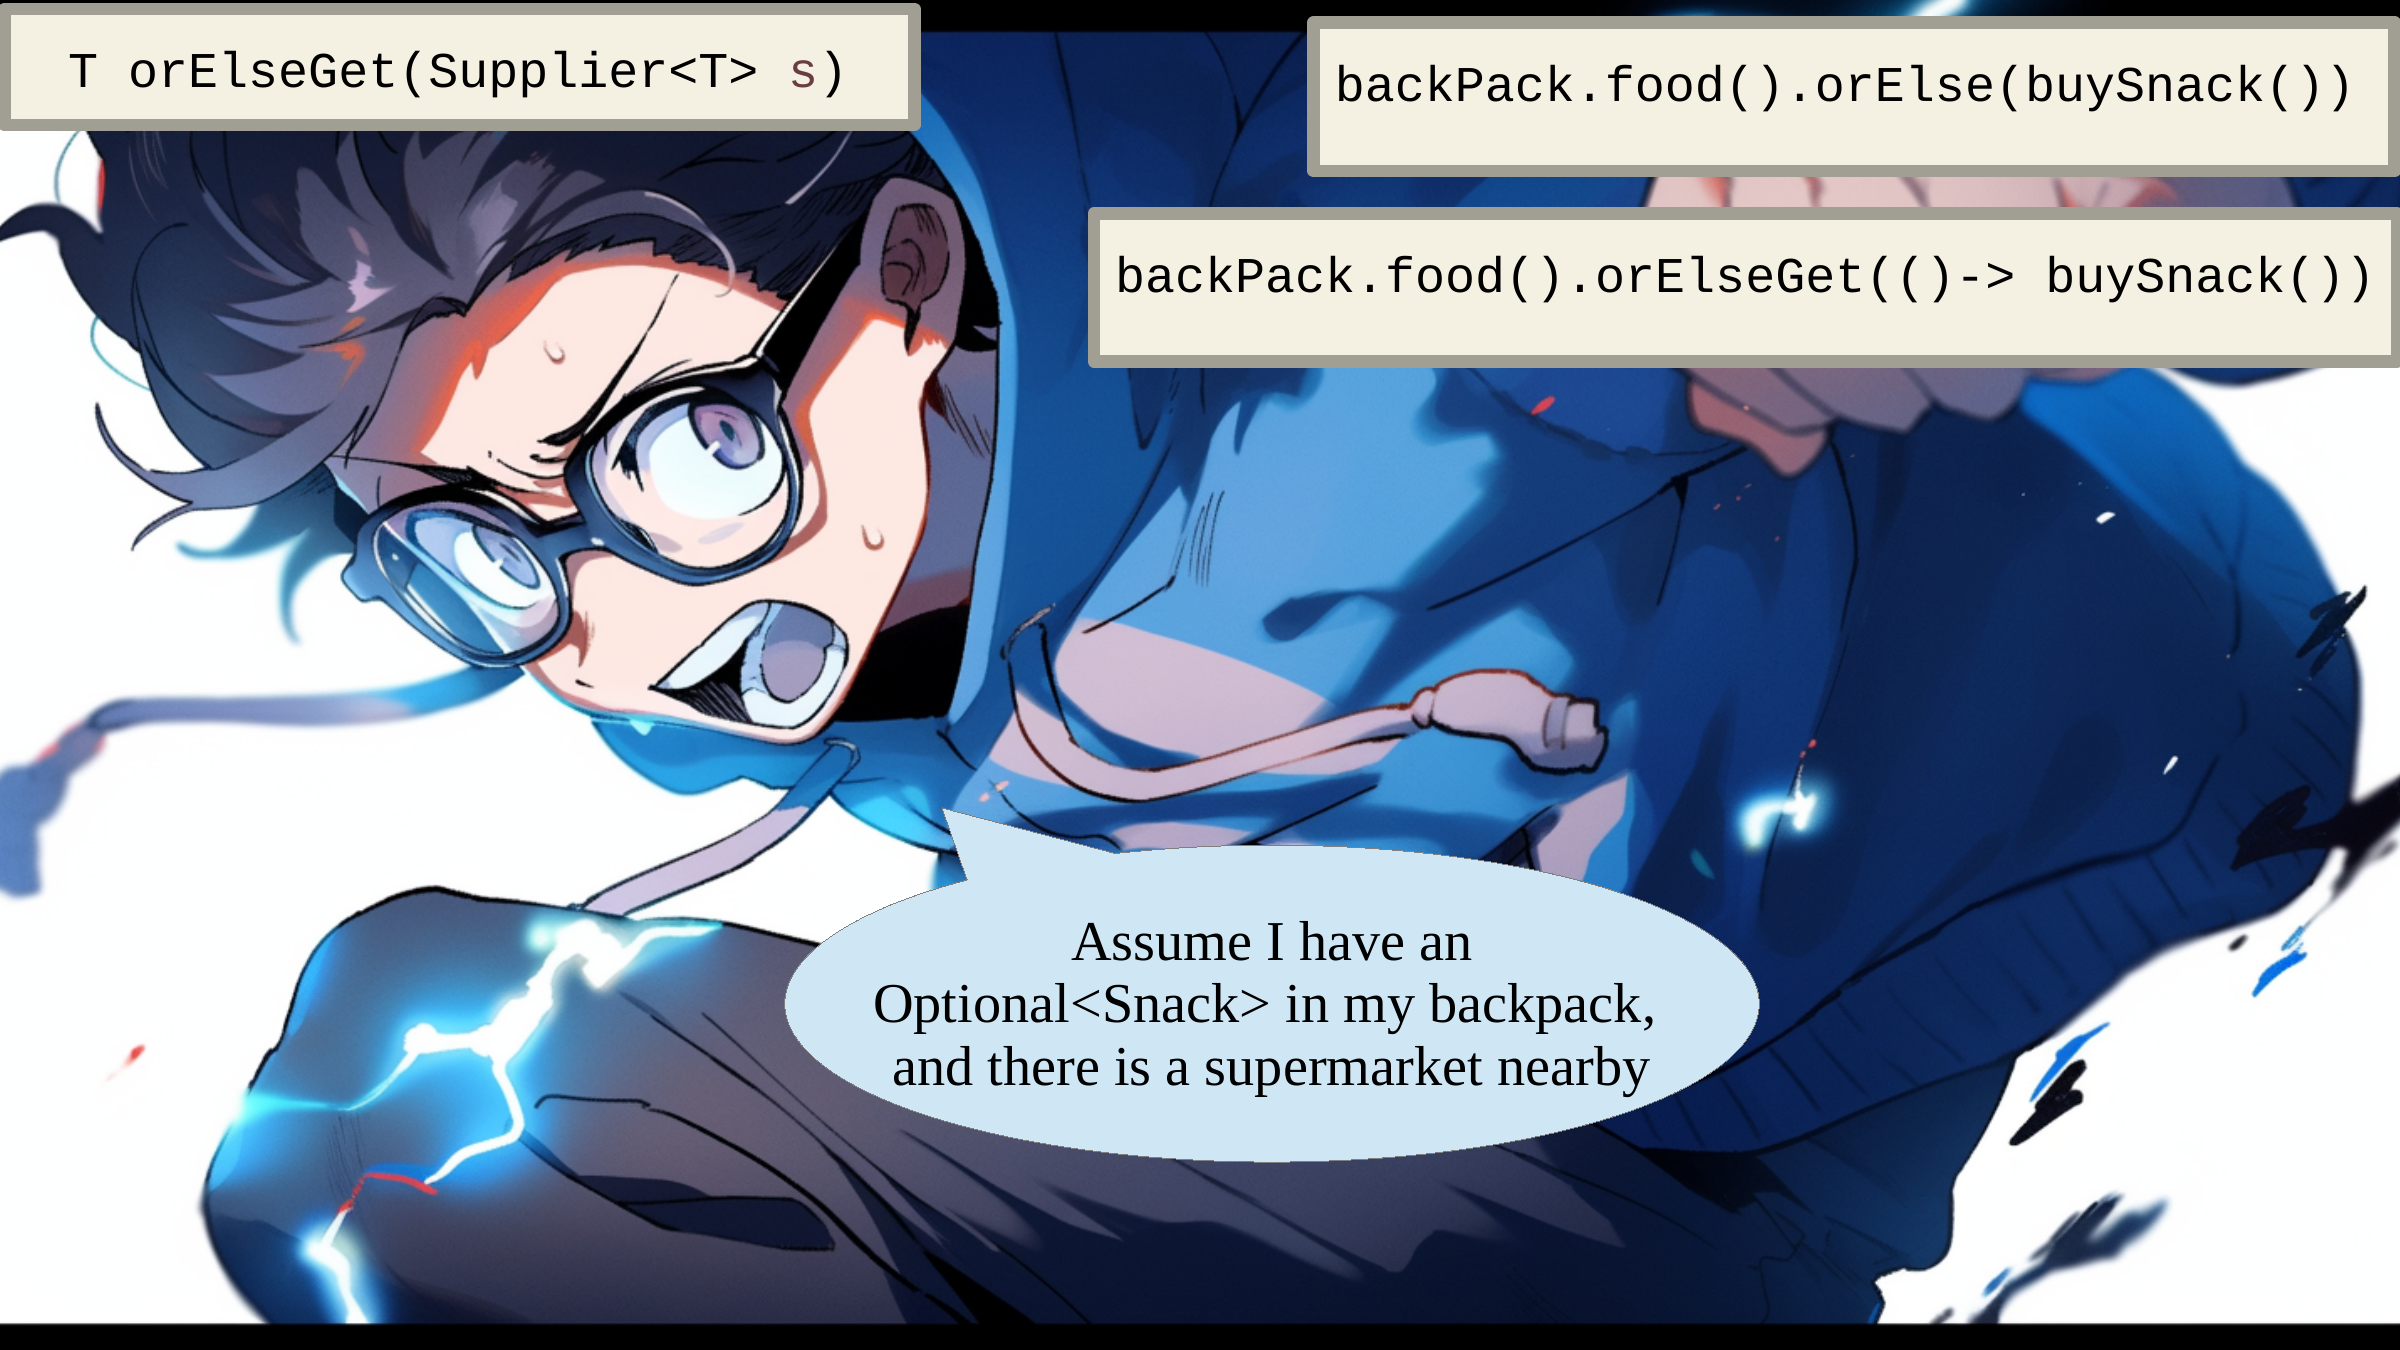

T orElseGet(Supplier<T> s)
backPack.food().orElse(buySnack())
backPack.food().orElseGet(()-> buySnack())
Assume I have an
Optional<Snack> in my backpack,
and there is a supermarket nearby